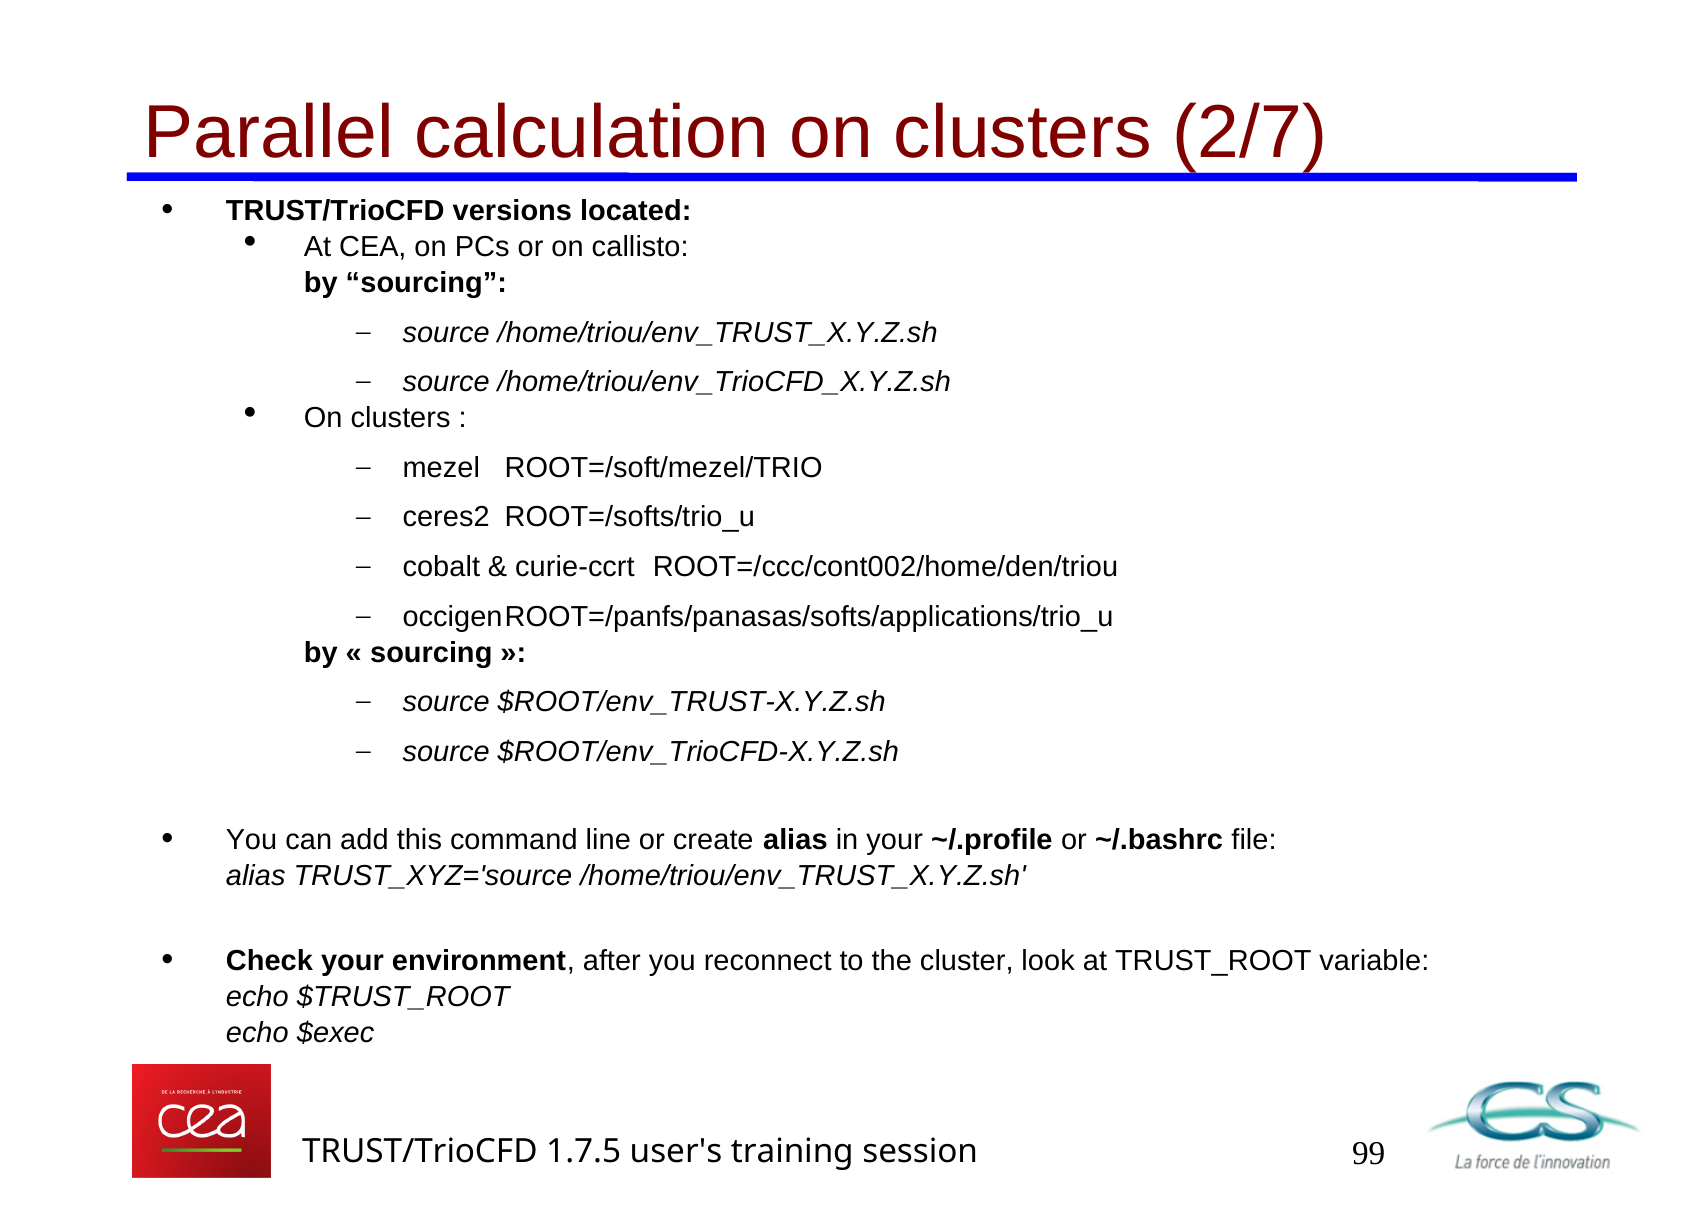

# Parallel calculation on clusters (2/7)
TRUST/TrioCFD versions located:
At CEA, on PCs or on callisto:
by “sourcing”:
source /home/triou/env_TRUST_X.Y.Z.sh
source /home/triou/env_TrioCFD_X.Y.Z.sh
On clusters :
mezel					ROOT=/soft/mezel/TRIO
ceres2					ROOT=/softs/trio_u
cobalt & curie-ccrt 			ROOT=/ccc/cont002/home/den/triou
occigen					ROOT=/panfs/panasas/softs/applications/trio_u
by « sourcing »:
source $ROOT/env_TRUST-X.Y.Z.sh
source $ROOT/env_TrioCFD-X.Y.Z.sh
You can add this command line or create alias in your ~/.profile or ~/.bashrc file:
alias TRUST_XYZ='source /home/triou/env_TRUST_X.Y.Z.sh'
Check your environment, after you reconnect to the cluster, look at TRUST_ROOT variable:
echo $TRUST_ROOT
echo $exec
TRUST/TrioCFD 1.7.5 user's training session
99